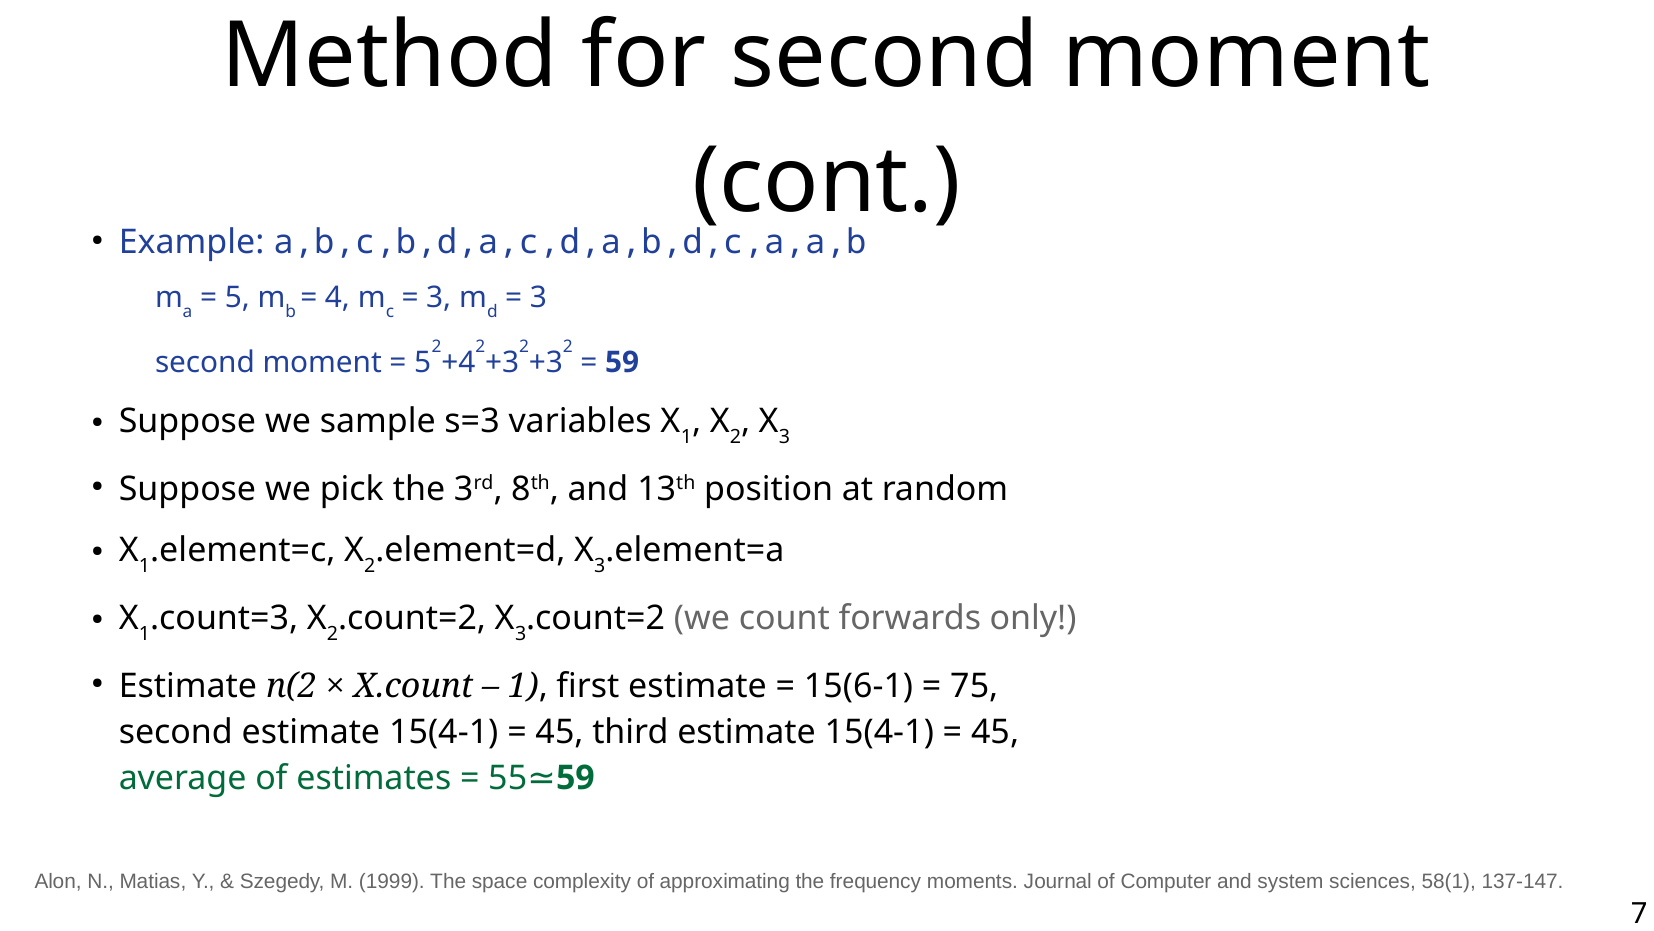

# Method for second moment (cont.)
Example: a,b,c,b,d,a,c,d,a,b,d,c,a,a,b
ma = 5, mb = 4, mc = 3, md = 3
second moment = 52+42+32+32 = 59
Suppose we sample s=3 variables X1, X2, X3
Suppose we pick the 3rd, 8th, and 13th position at random
X1.element=c, X2.element=d, X3.element=a
X1.count=3, X2.count=2, X3.count=2 (we count forwards only!)
Estimate n(2 × X.count – 1), first estimate = 15(6-1) = 75,
second estimate 15(4-1) = 45, third estimate 15(4-1) = 45,
average of estimates = 55≃59
Alon, N., Matias, Y., & Szegedy, M. (1999). The space complexity of approximating the frequency moments. Journal of Computer and system sciences, 58(1), 137-147.
7